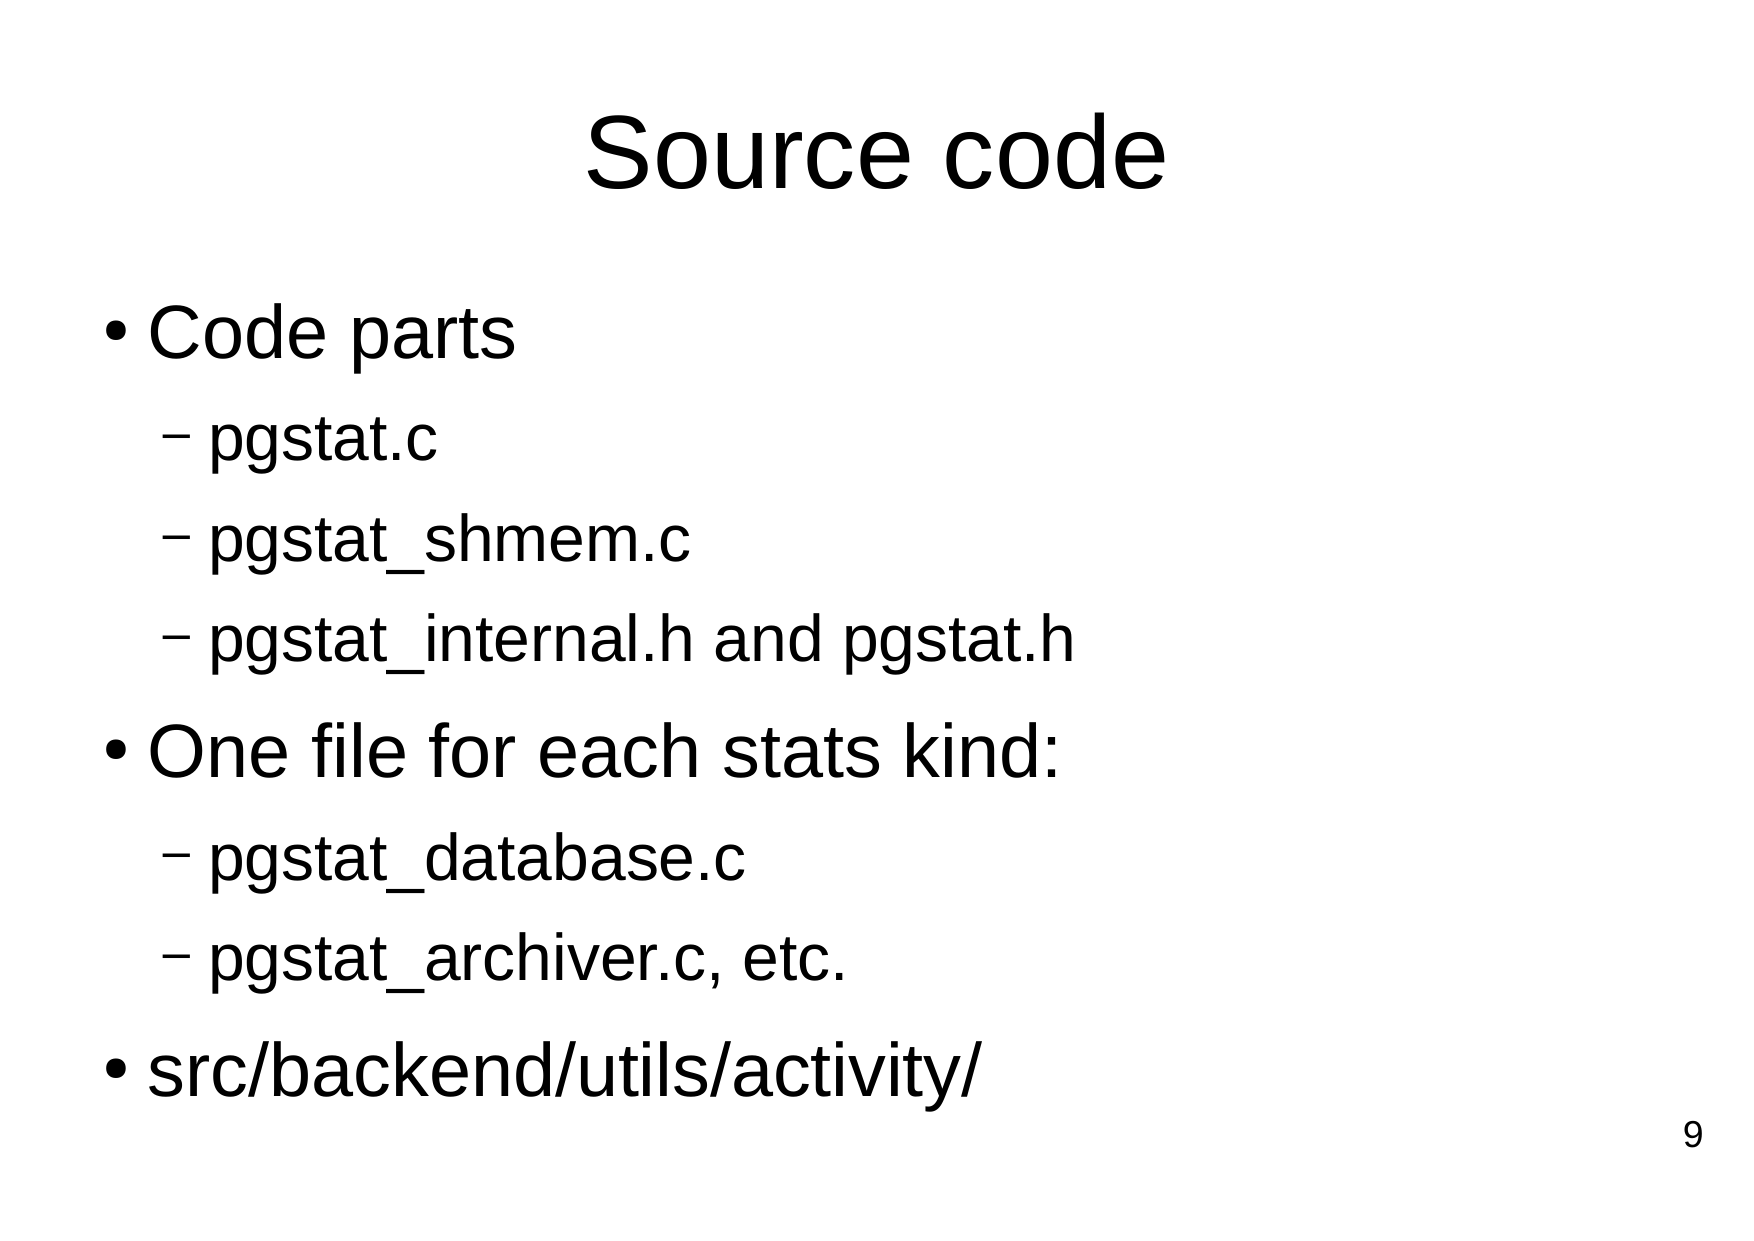

# Source code
Code parts
pgstat.c
pgstat_shmem.c
pgstat_internal.h and pgstat.h
One file for each stats kind:
pgstat_database.c
pgstat_archiver.c, etc.
src/backend/utils/activity/